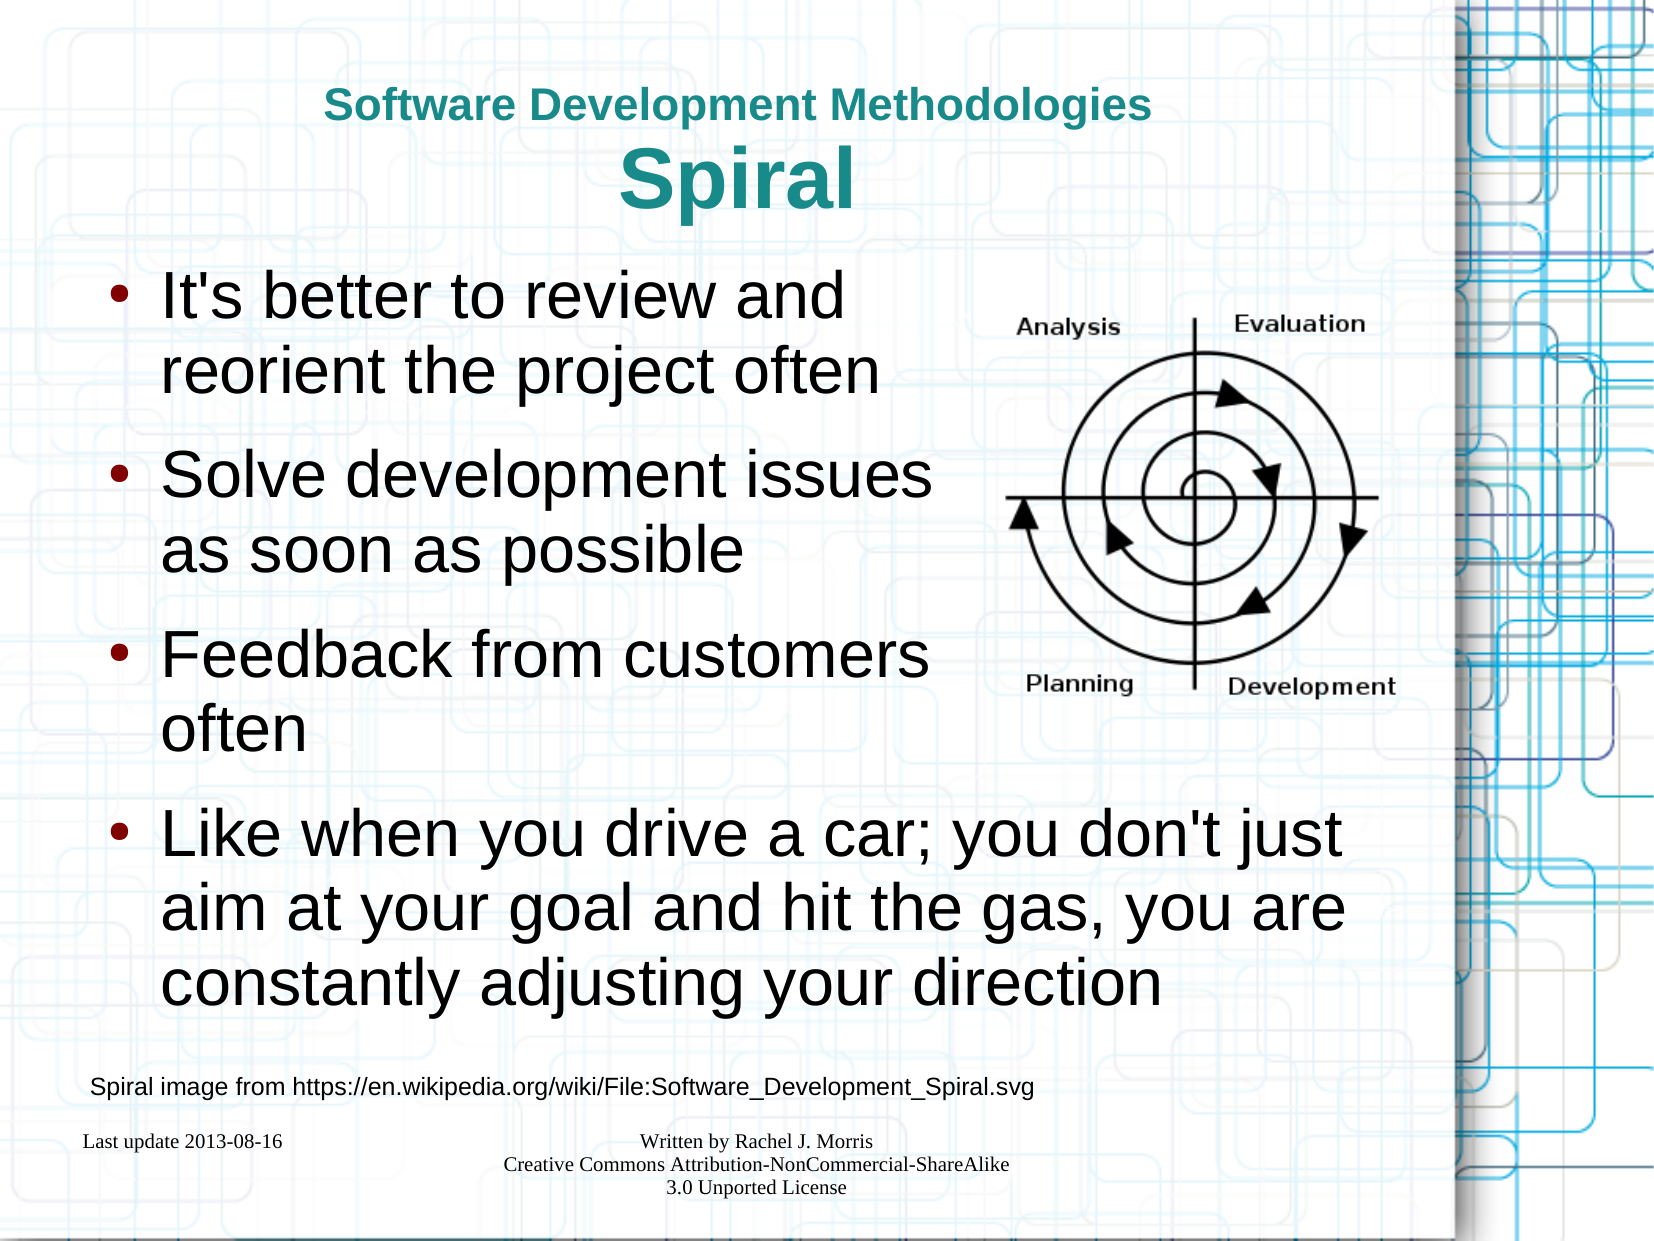

# Software Development Methodologies Spiral
It's better to review and
reorient the project often
Solve development issues
as soon as possible
Feedback from customers
often
Like when you drive a car; you don't just aim at your goal and hit the gas, you are constantly adjusting your direction
Spiral image from https://en.wikipedia.org/wiki/File:Software_Development_Spiral.svg